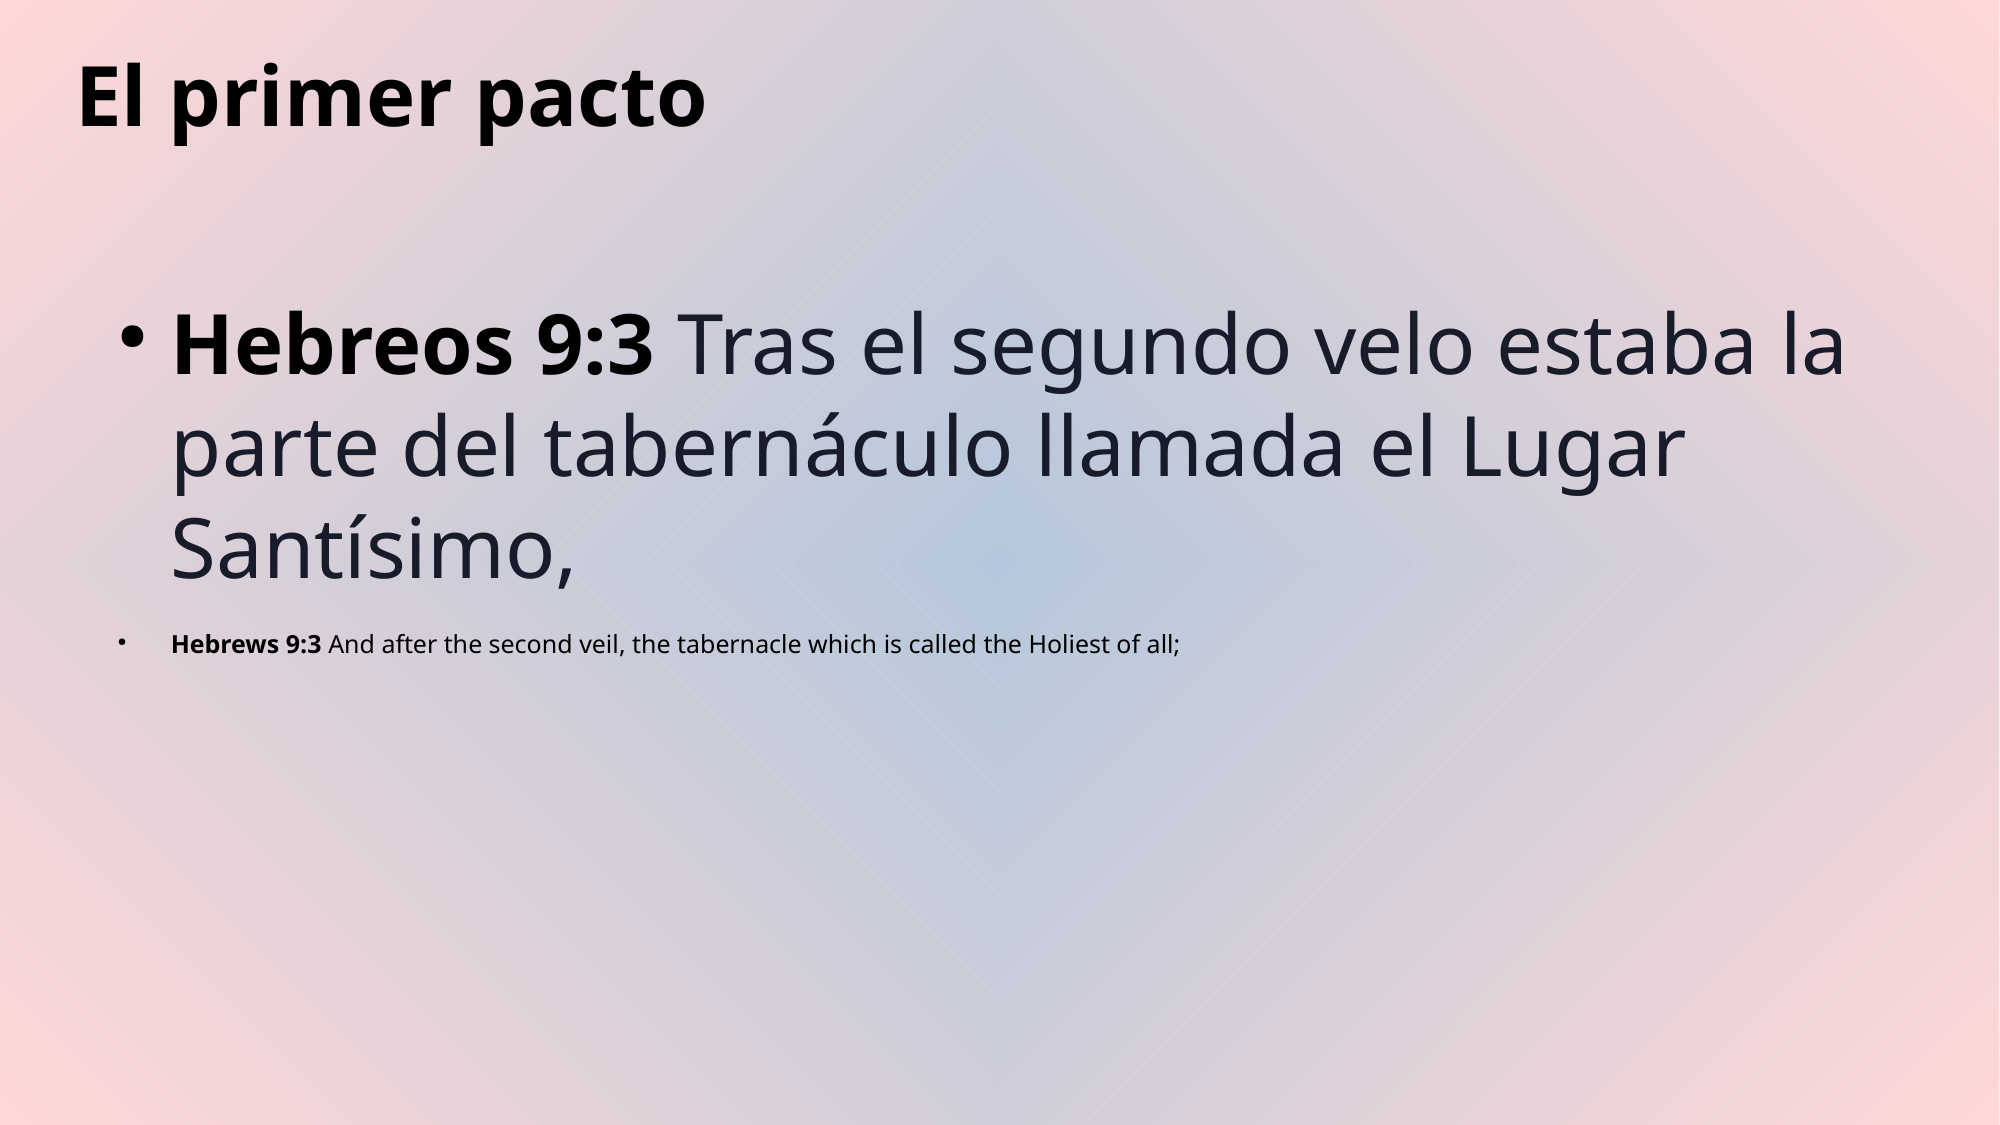

# El primer pacto
Hebreos 9:3 Tras el segundo velo estaba la parte del tabernáculo llamada el Lugar Santísimo,
Hebrews 9:3 And after the second veil, the tabernacle which is called the Holiest of all;